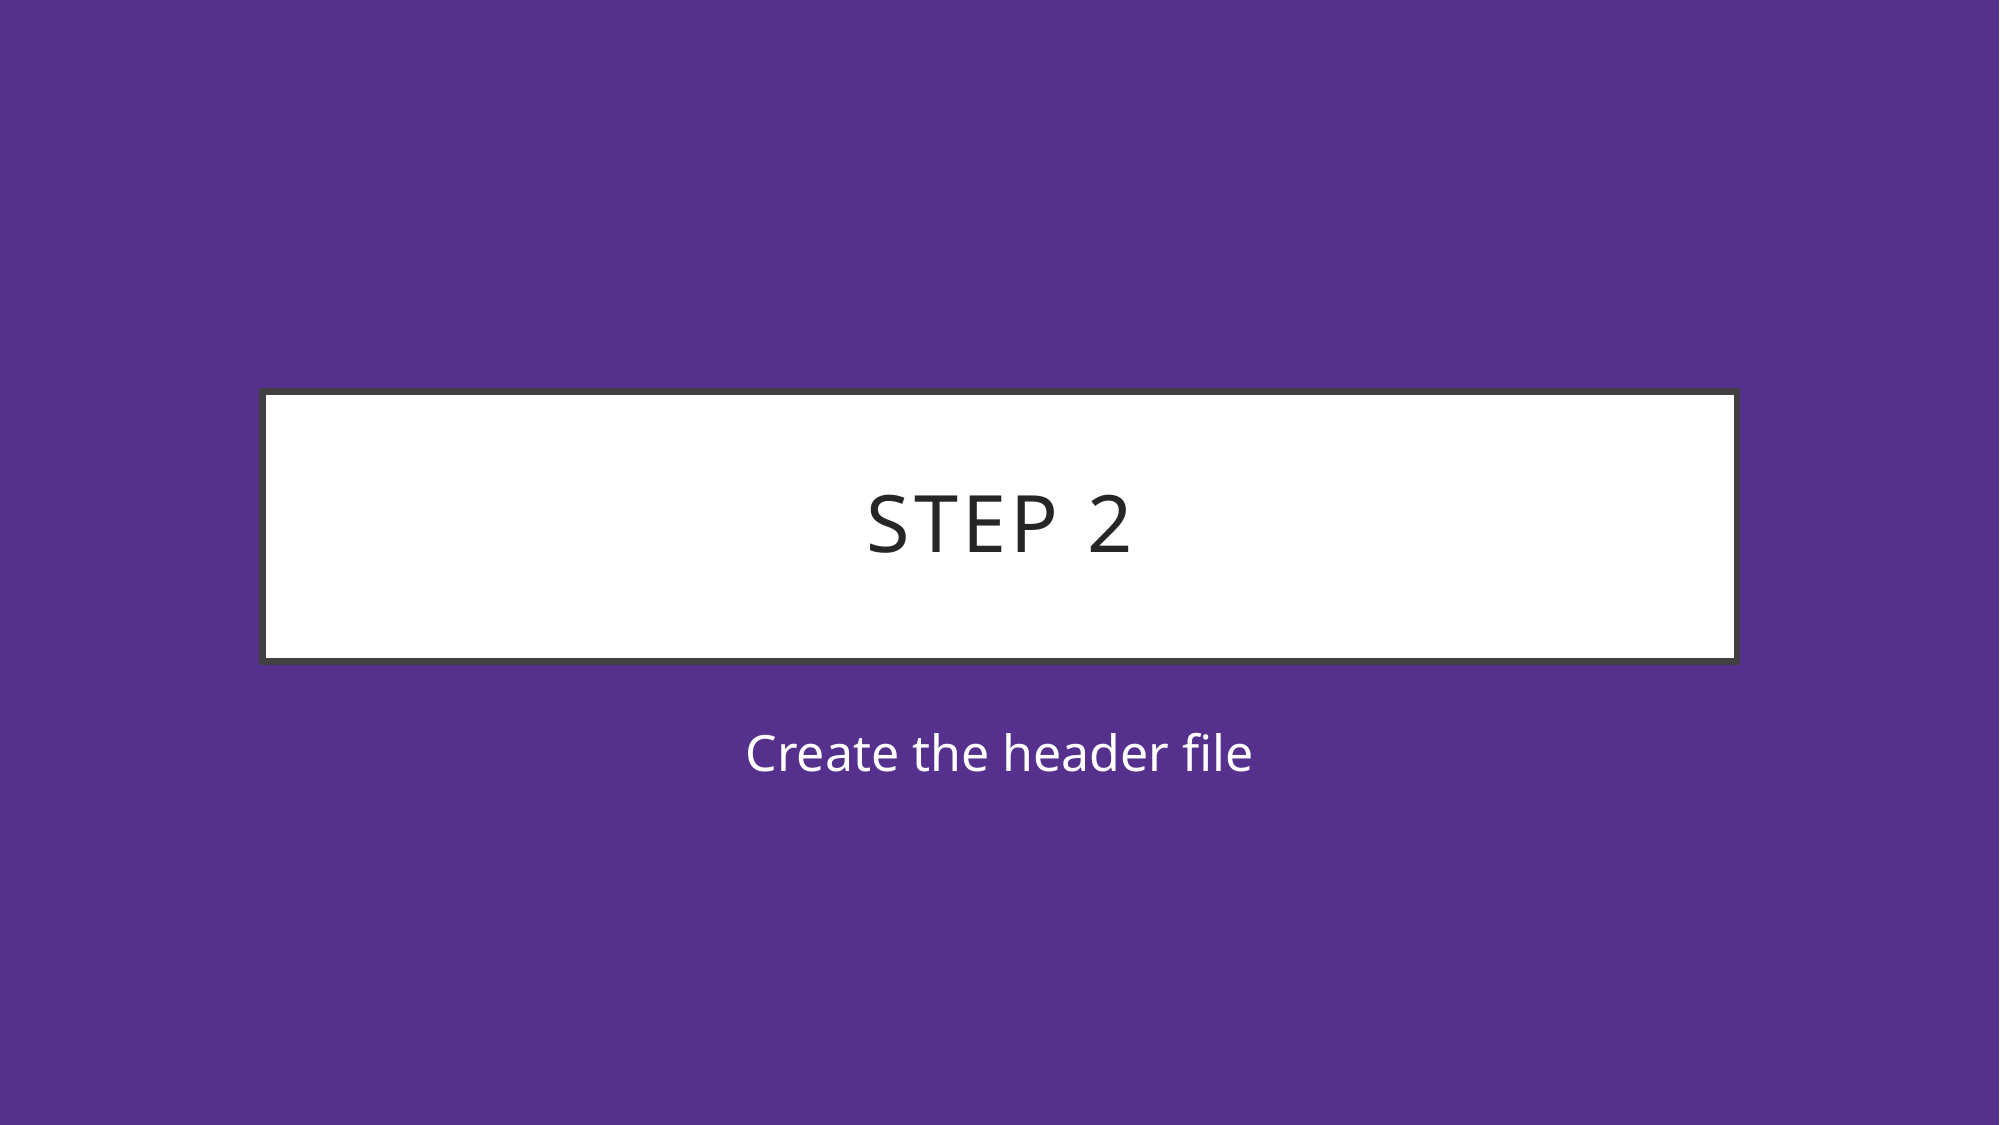

# Step 2
Create the header file